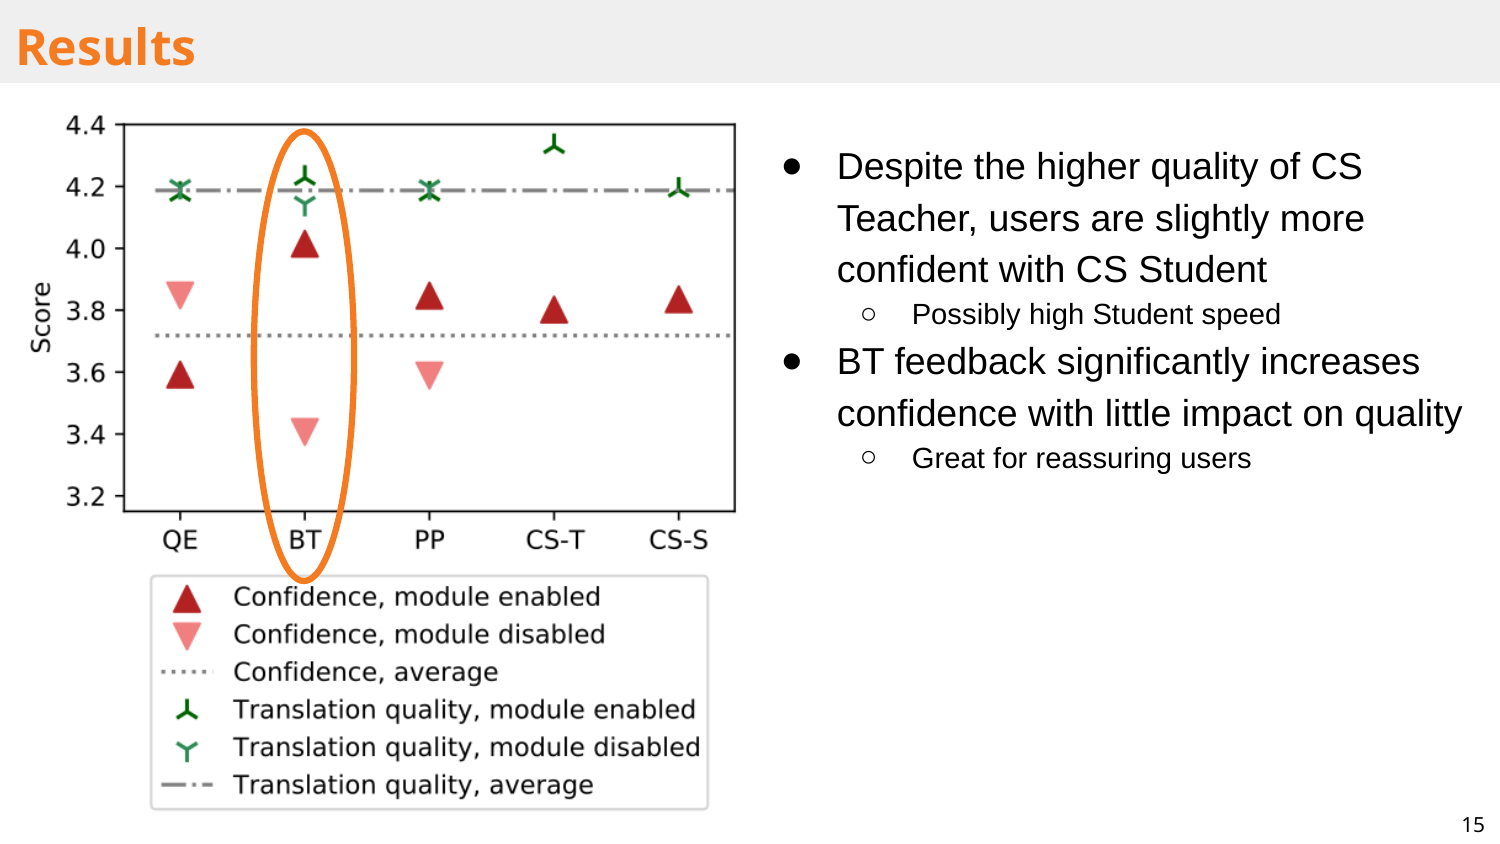

Results
# Despite the higher quality of CS Teacher, users are slightly more confident with CS Student
Possibly high Student speed
BT feedback significantly increases confidence with little impact on quality
Great for reassuring users